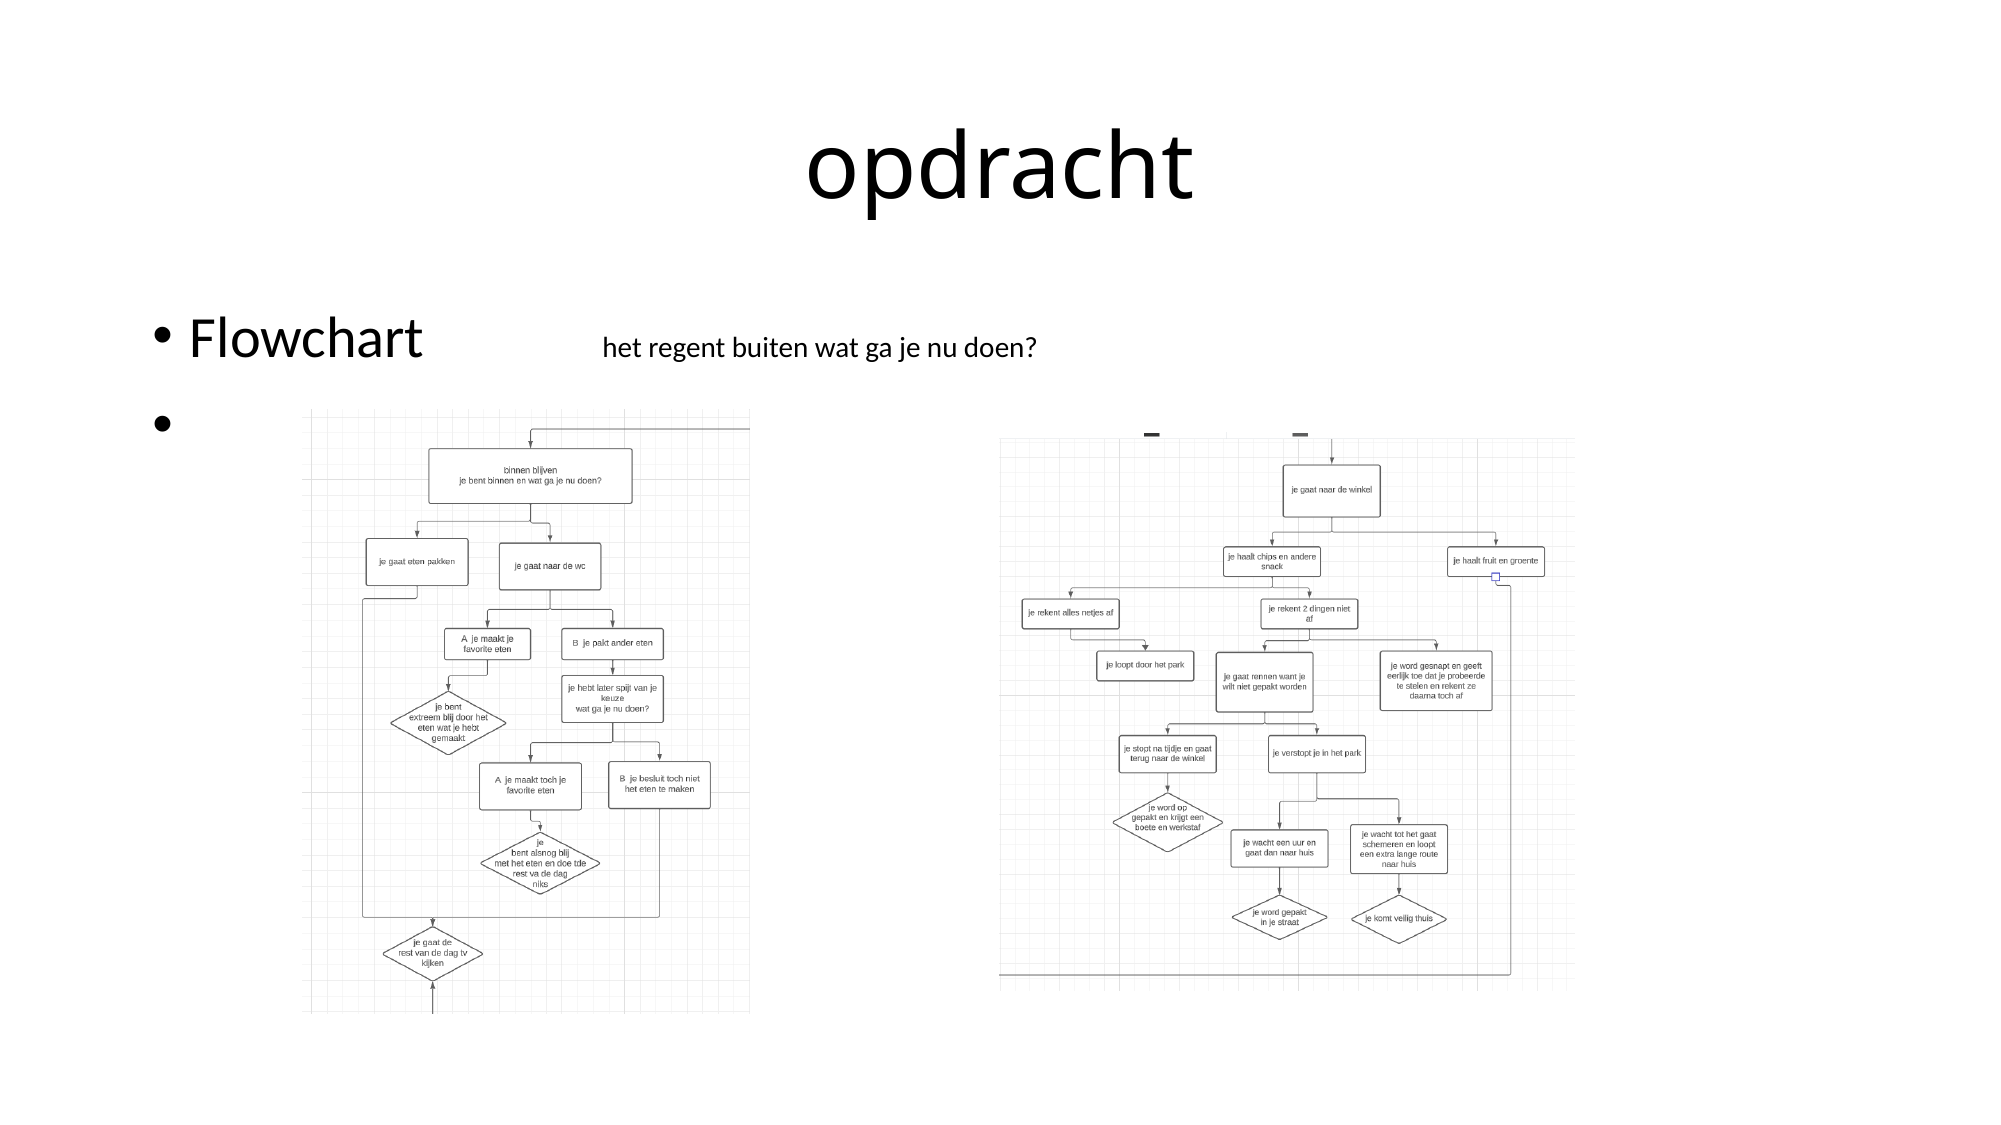

# opdracht
Flowchart			het regent buiten wat ga je nu doen?